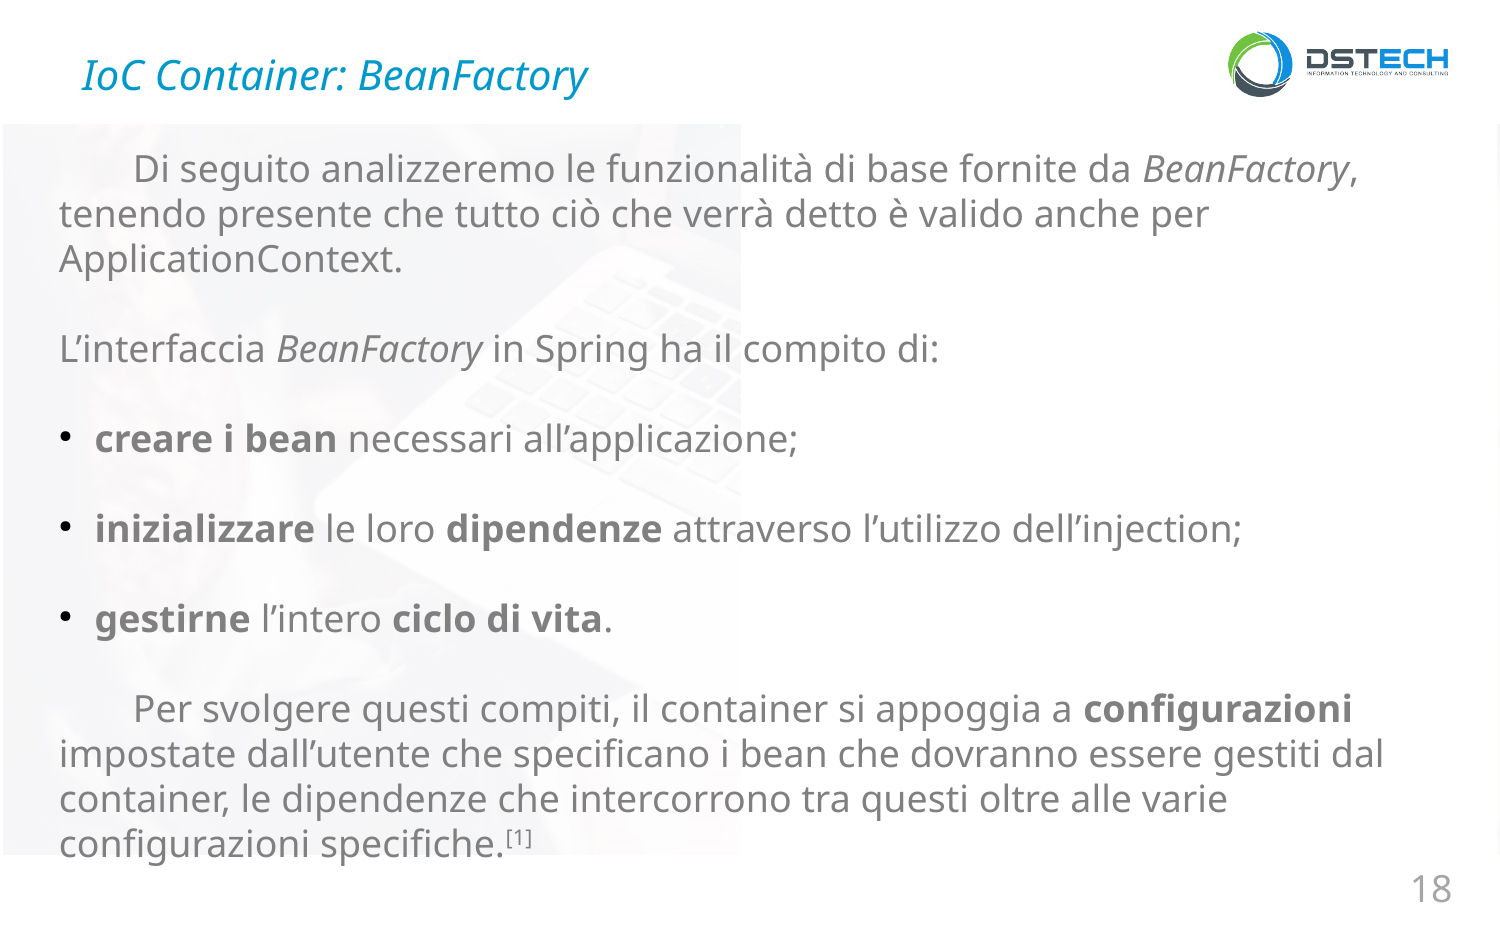

IoC Container: BeanFactory
	Di seguito analizzeremo le funzionalità di base fornite da BeanFactory, tenendo presente che tutto ciò che verrà detto è valido anche per ApplicationContext.
L’interfaccia BeanFactory in Spring ha il compito di:
creare i bean necessari all’applicazione;
inizializzare le loro dipendenze attraverso l’utilizzo dell’injection;
gestirne l’intero ciclo di vita.
	Per svolgere questi compiti, il container si appoggia a configurazioni impostate dall’utente che specificano i bean che dovranno essere gestiti dal container, le dipendenze che intercorrono tra questi oltre alle varie configurazioni specifiche.[1]
18